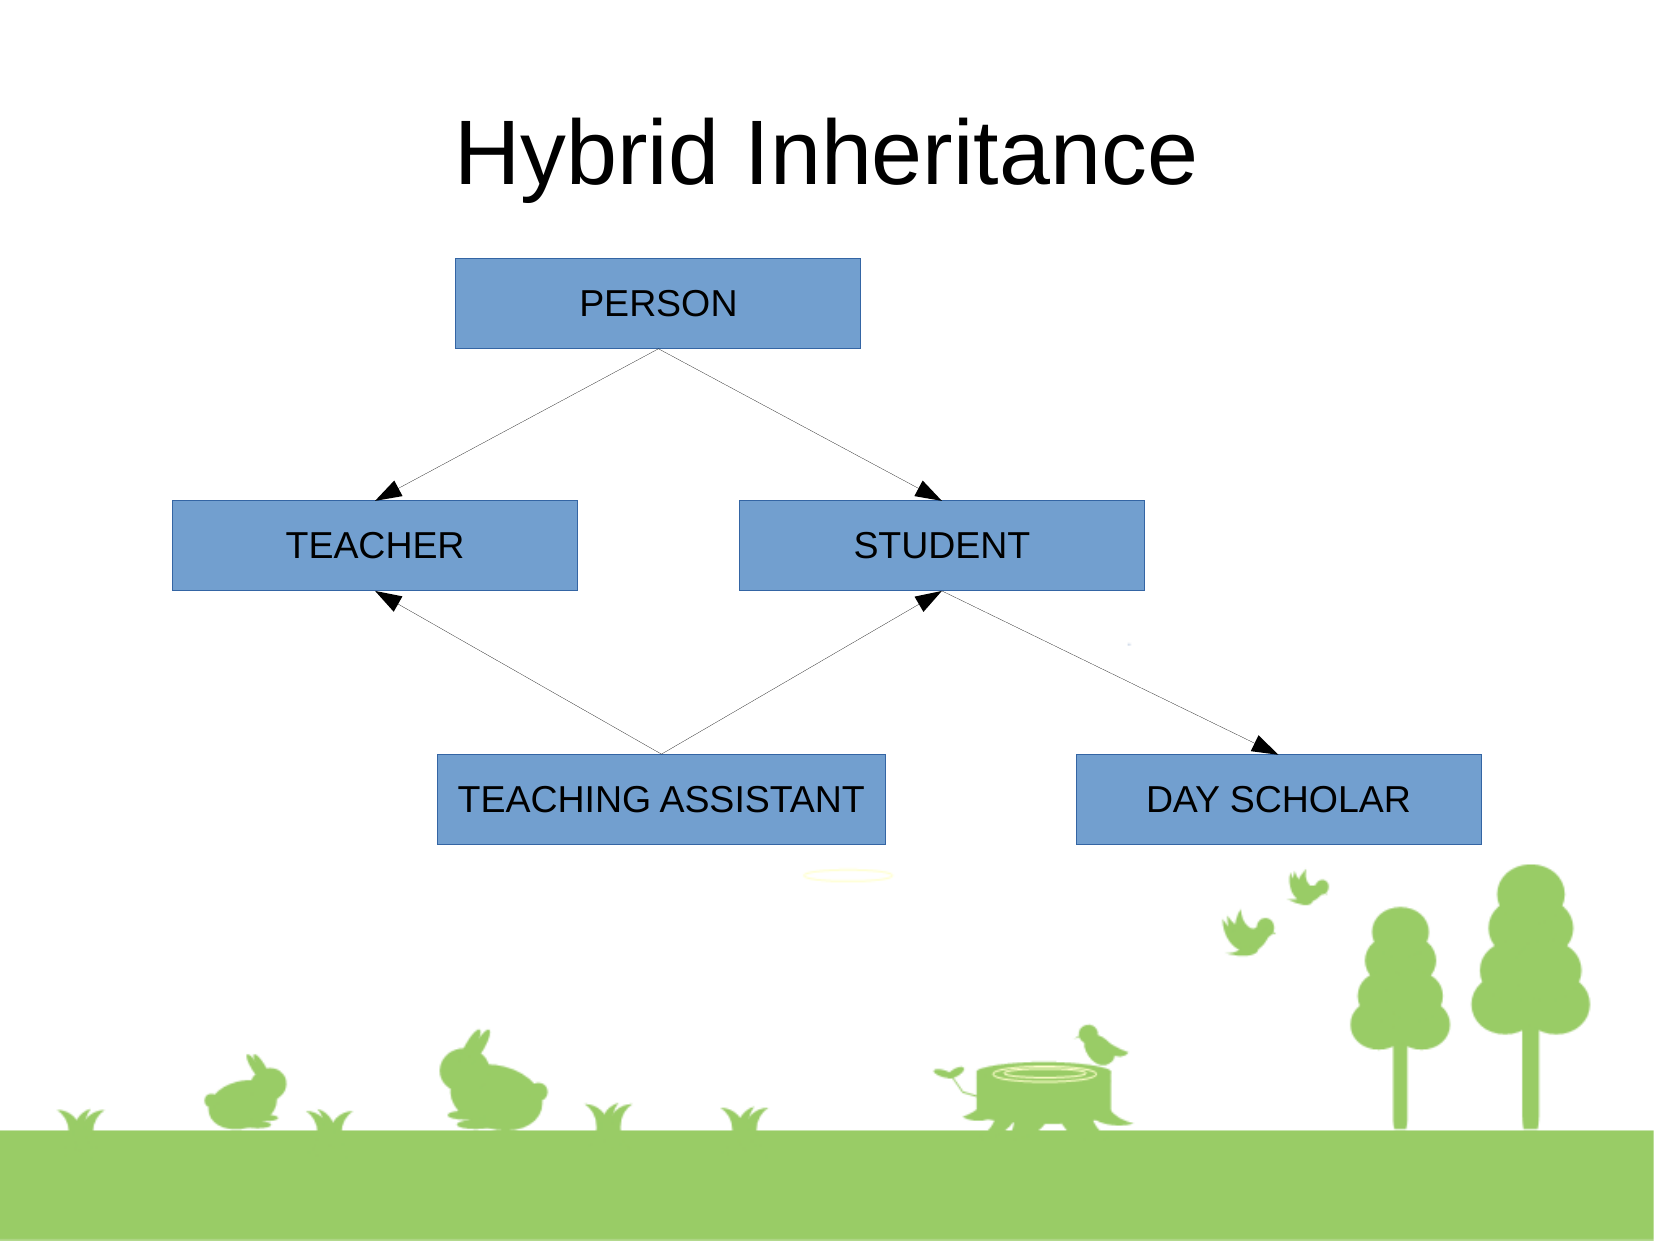

# Hybrid Inheritance
PERSON
TEACHER
STUDENT
TEACHING ASSISTANT
DAY SCHOLAR